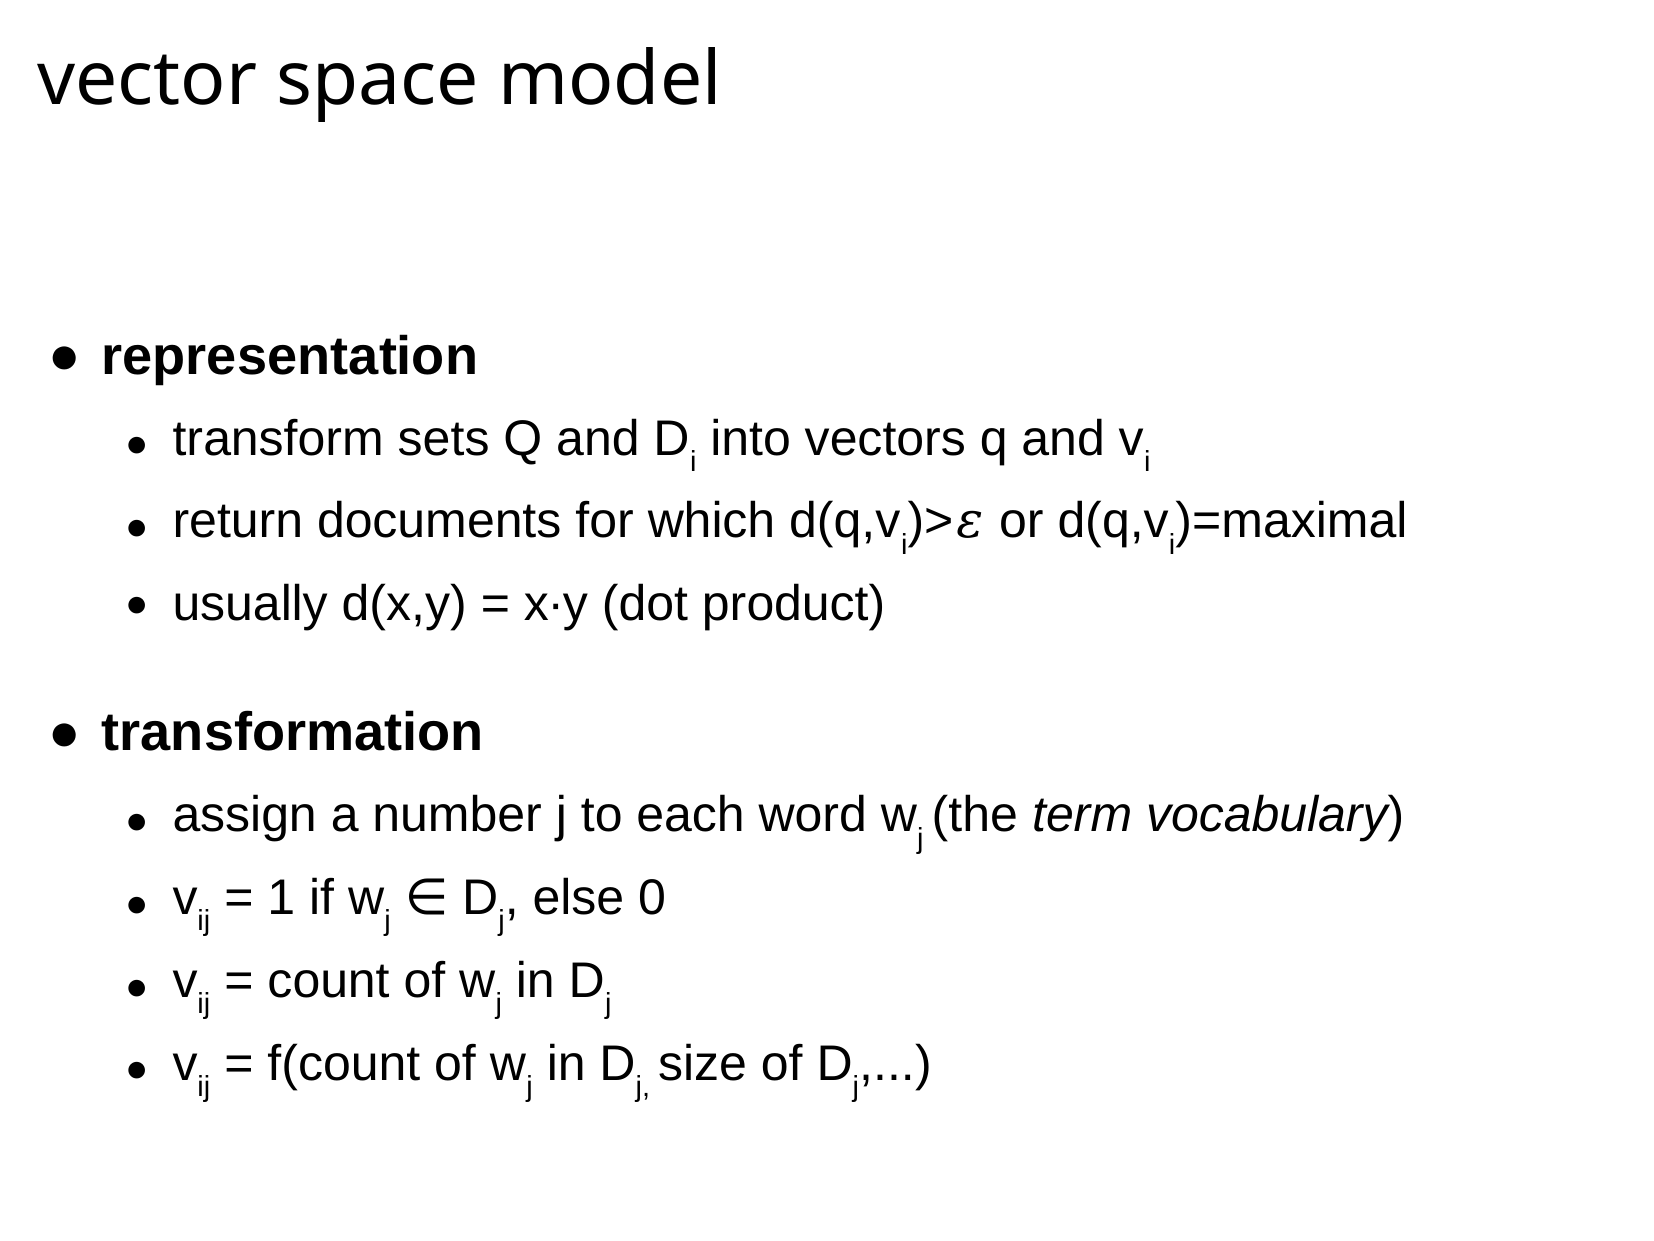

# vector space model
representation
transform sets Q and Di into vectors q and vi
return documents for which d(q,vi)>𝜀 or d(q,vi)=maximal
usually d(x,y) = x∙y (dot product)
transformation
assign a number j to each word wj (the term vocabulary)
vij = 1 if wj ∈ Dj, else 0
vij = count of wj in Dj
vij = f(count of wj in Dj, size of Dj,...)